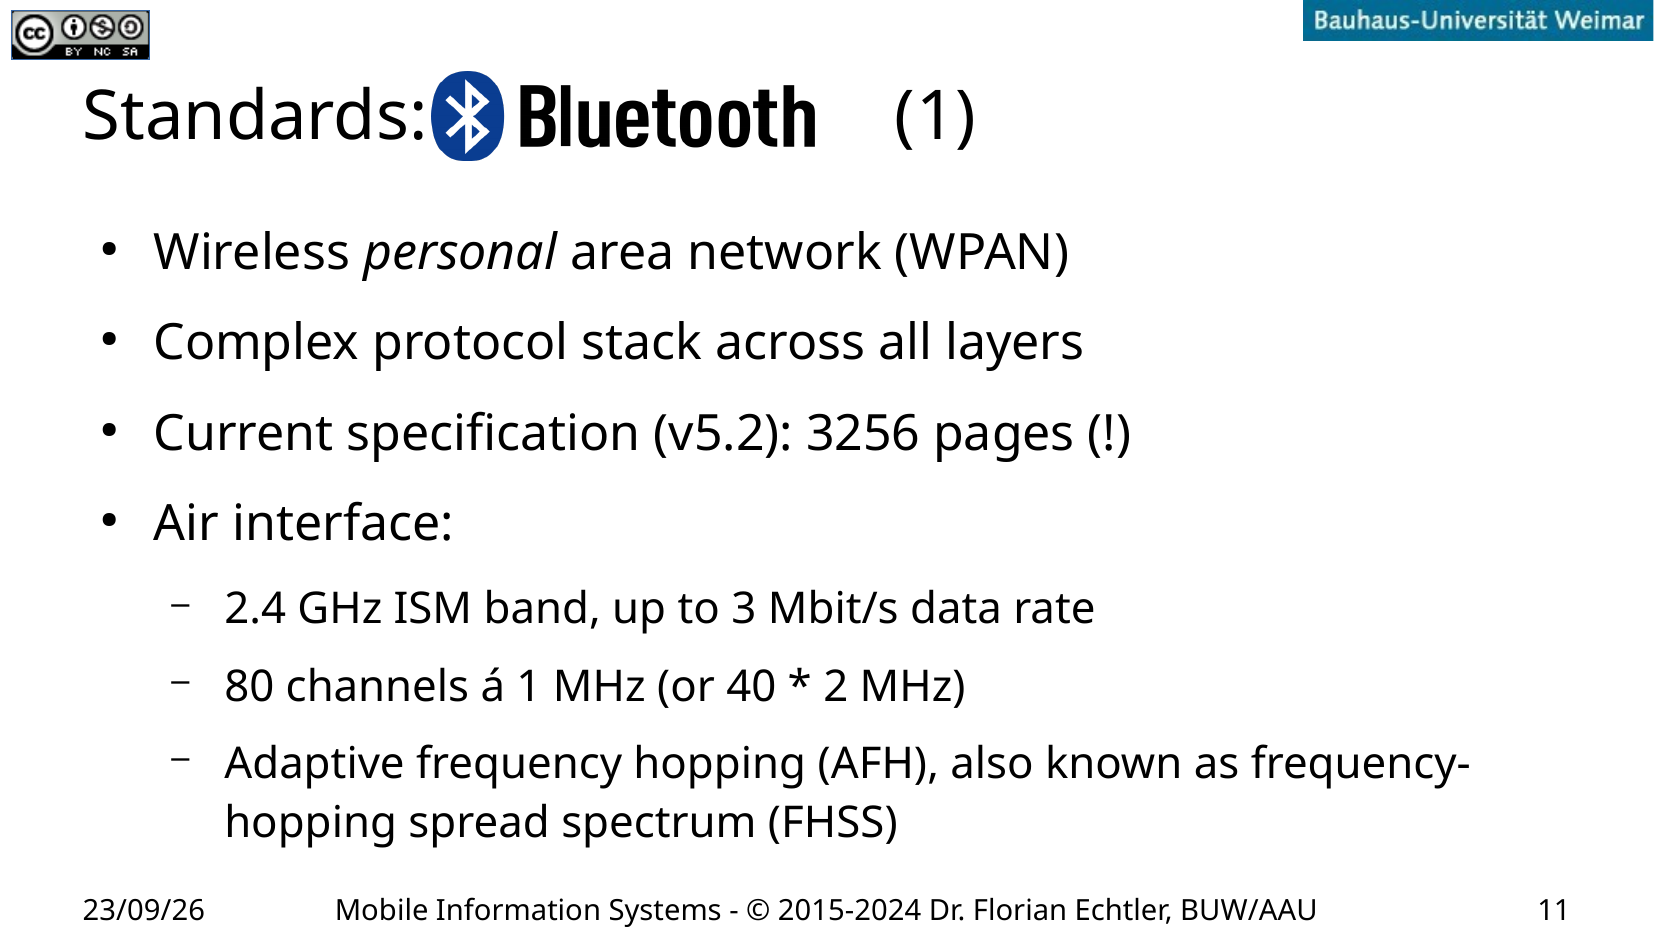

# Standards: (1)
Wireless personal area network (WPAN)
Complex protocol stack across all layers
Current specification (v5.2): 3256 pages (!)
Air interface:
2.4 GHz ISM band, up to 3 Mbit/s data rate
80 channels á 1 MHz (or 40 * 2 MHz)
Adaptive frequency hopping (AFH), also known as frequency-hopping spread spectrum (FHSS)
Mobile Information Systems - © 2015-2024 Dr. Florian Echtler, BUW/AAU
11